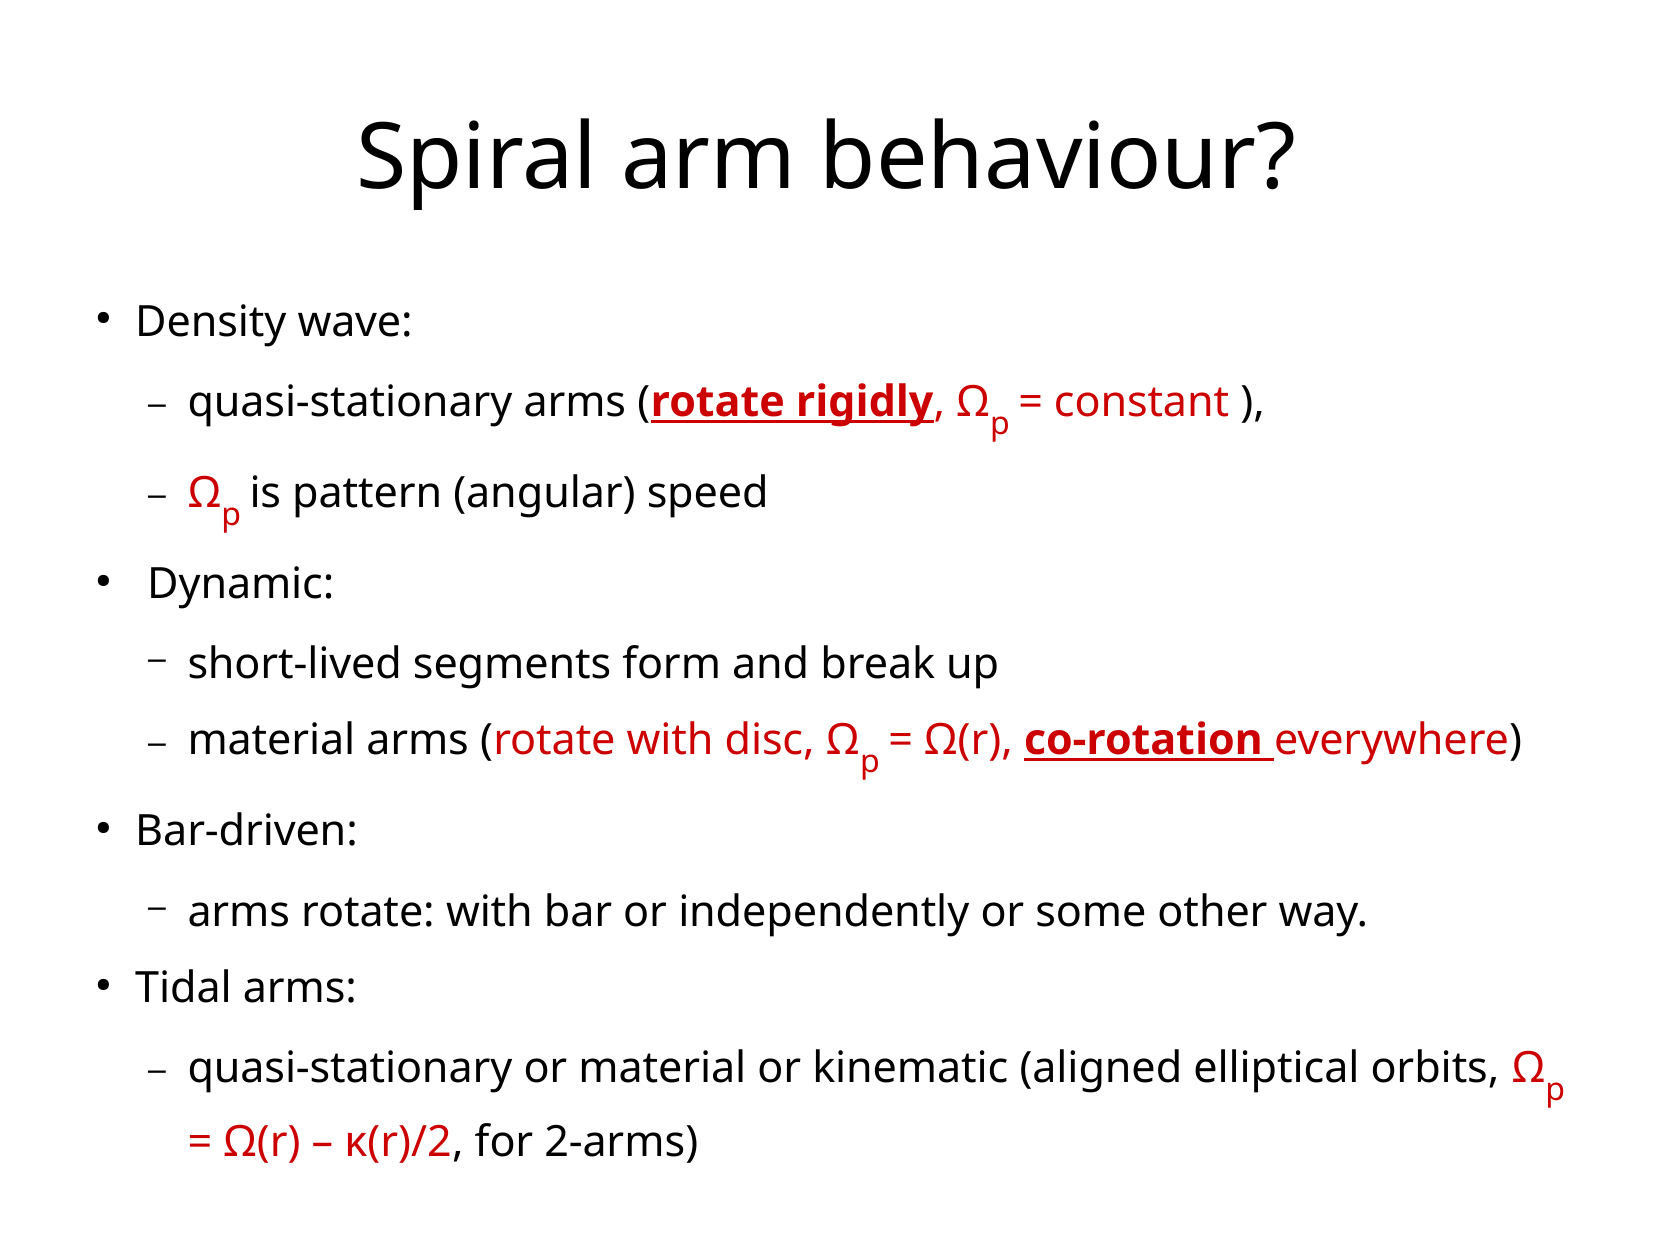

# Spiral arm behaviour?
Density wave:
quasi-stationary arms (rotate rigidly, Ωp = constant ),
Ωp is pattern (angular) speed
 Dynamic:
short-lived segments form and break up
material arms (rotate with disc, Ωp = Ω(r), co-rotation everywhere)
Bar-driven:
arms rotate: with bar or independently or some other way.
Tidal arms:
quasi-stationary or material or kinematic (aligned elliptical orbits, Ωp = Ω(r) – κ(r)/2, for 2-arms)